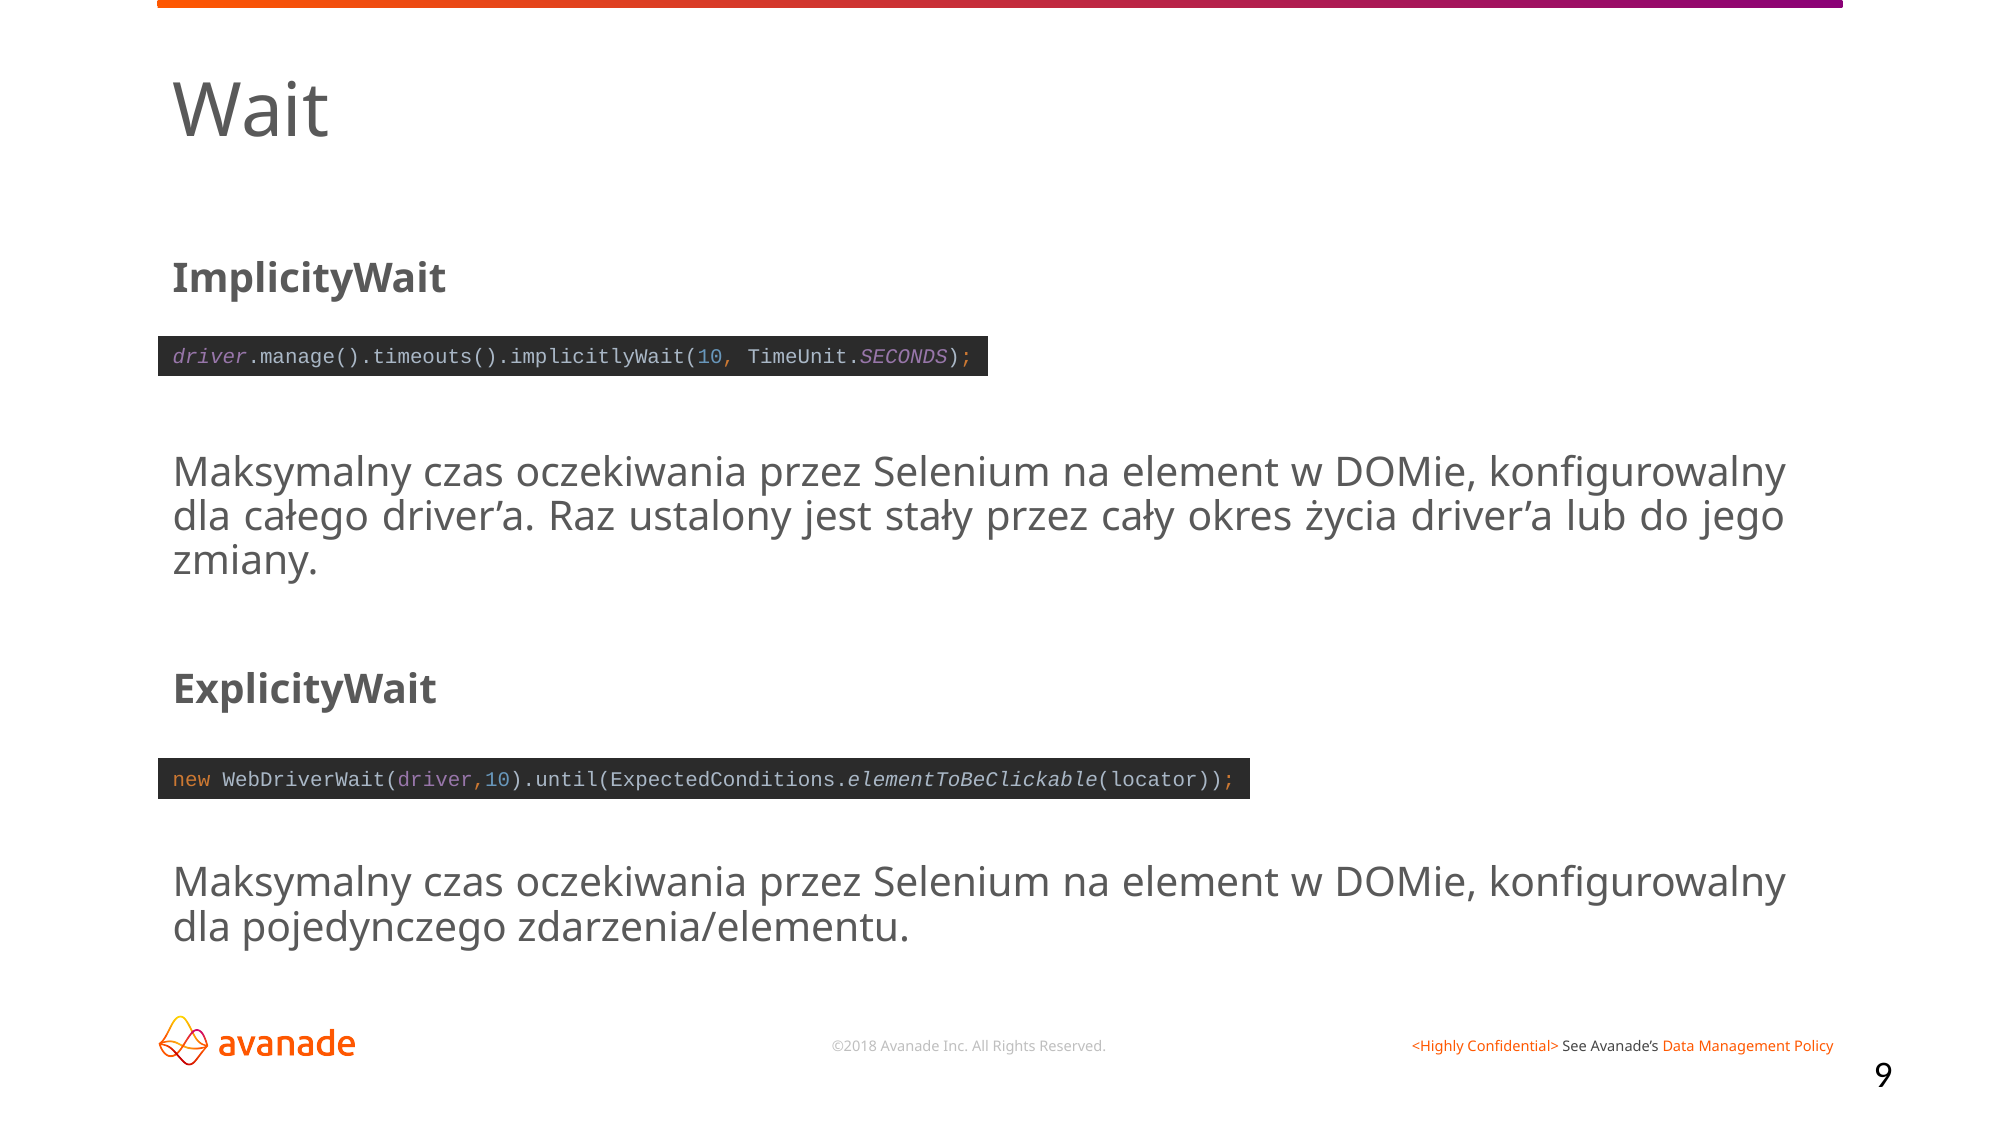

Wait
# ImplicityWait
Maksymalny czas oczekiwania przez Selenium na element w DOMie, konfigurowalny dla całego driver’a. Raz ustalony jest stały przez cały okres życia driver’a lub do jego zmiany.
ExplicityWait
Maksymalny czas oczekiwania przez Selenium na element w DOMie, konfigurowalny dla pojedynczego zdarzenia/elementu.
driver.manage().timeouts().implicitlyWait(10, TimeUnit.SECONDS);
new WebDriverWait(driver,10).until(ExpectedConditions.elementToBeClickable(locator));